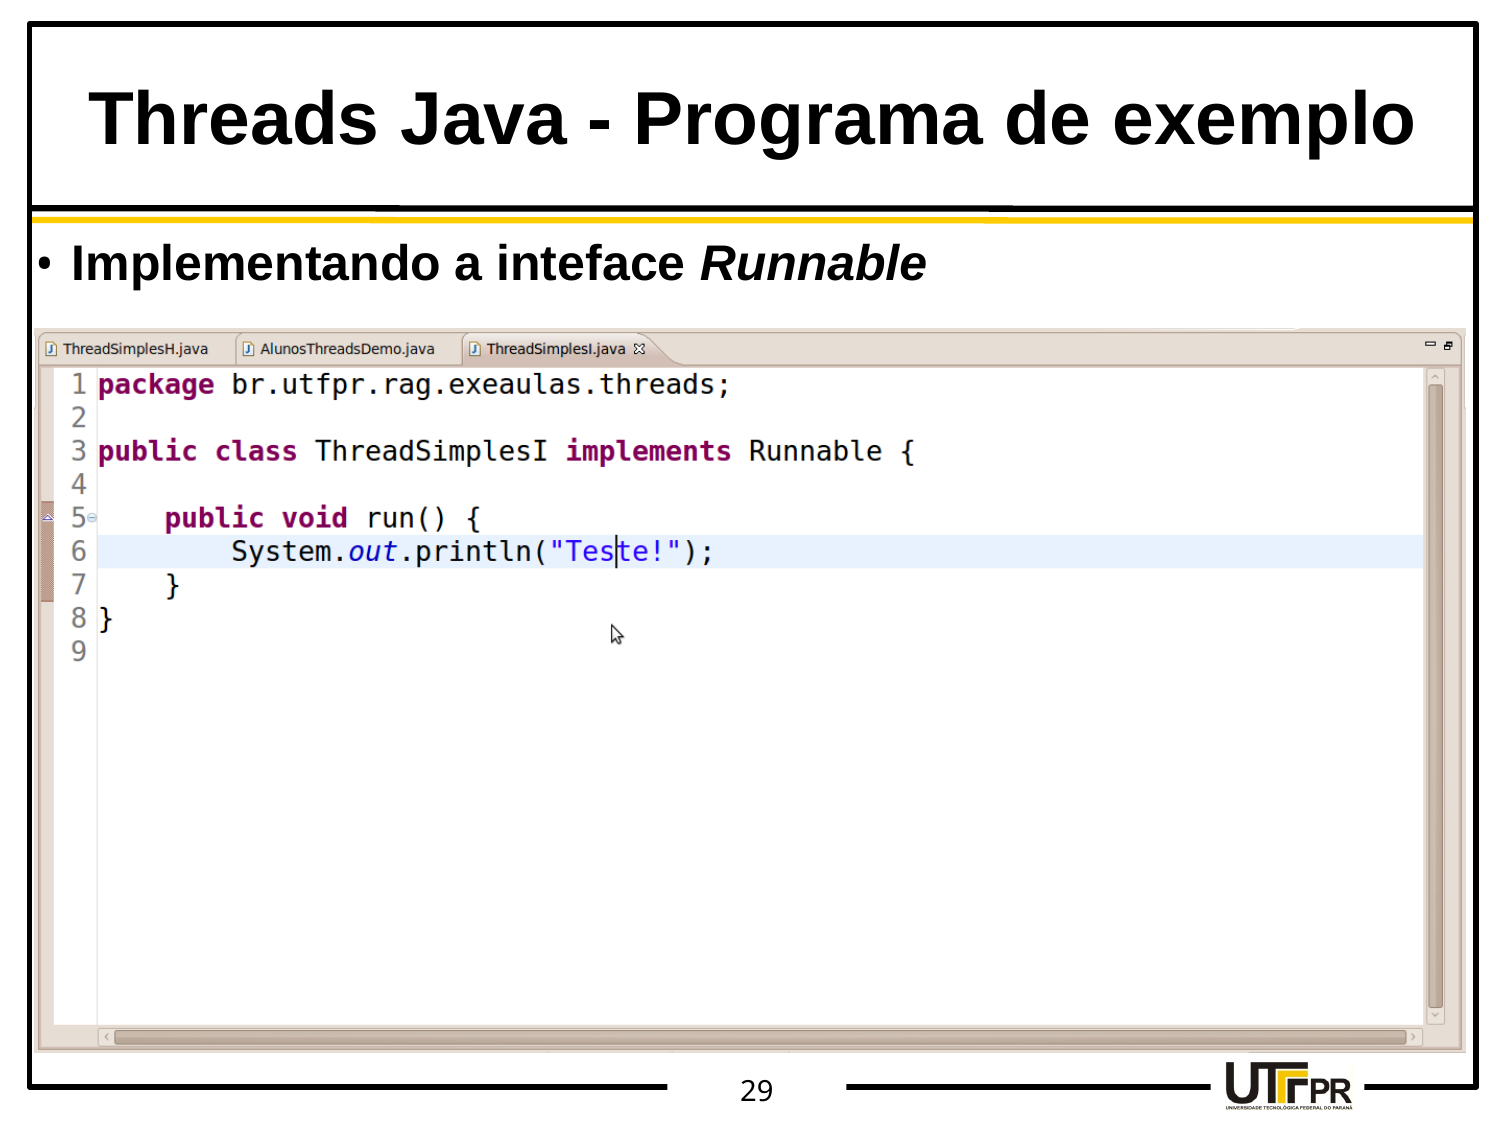

# Threads Java - Programa de exemplo
Implementando a inteface Runnable